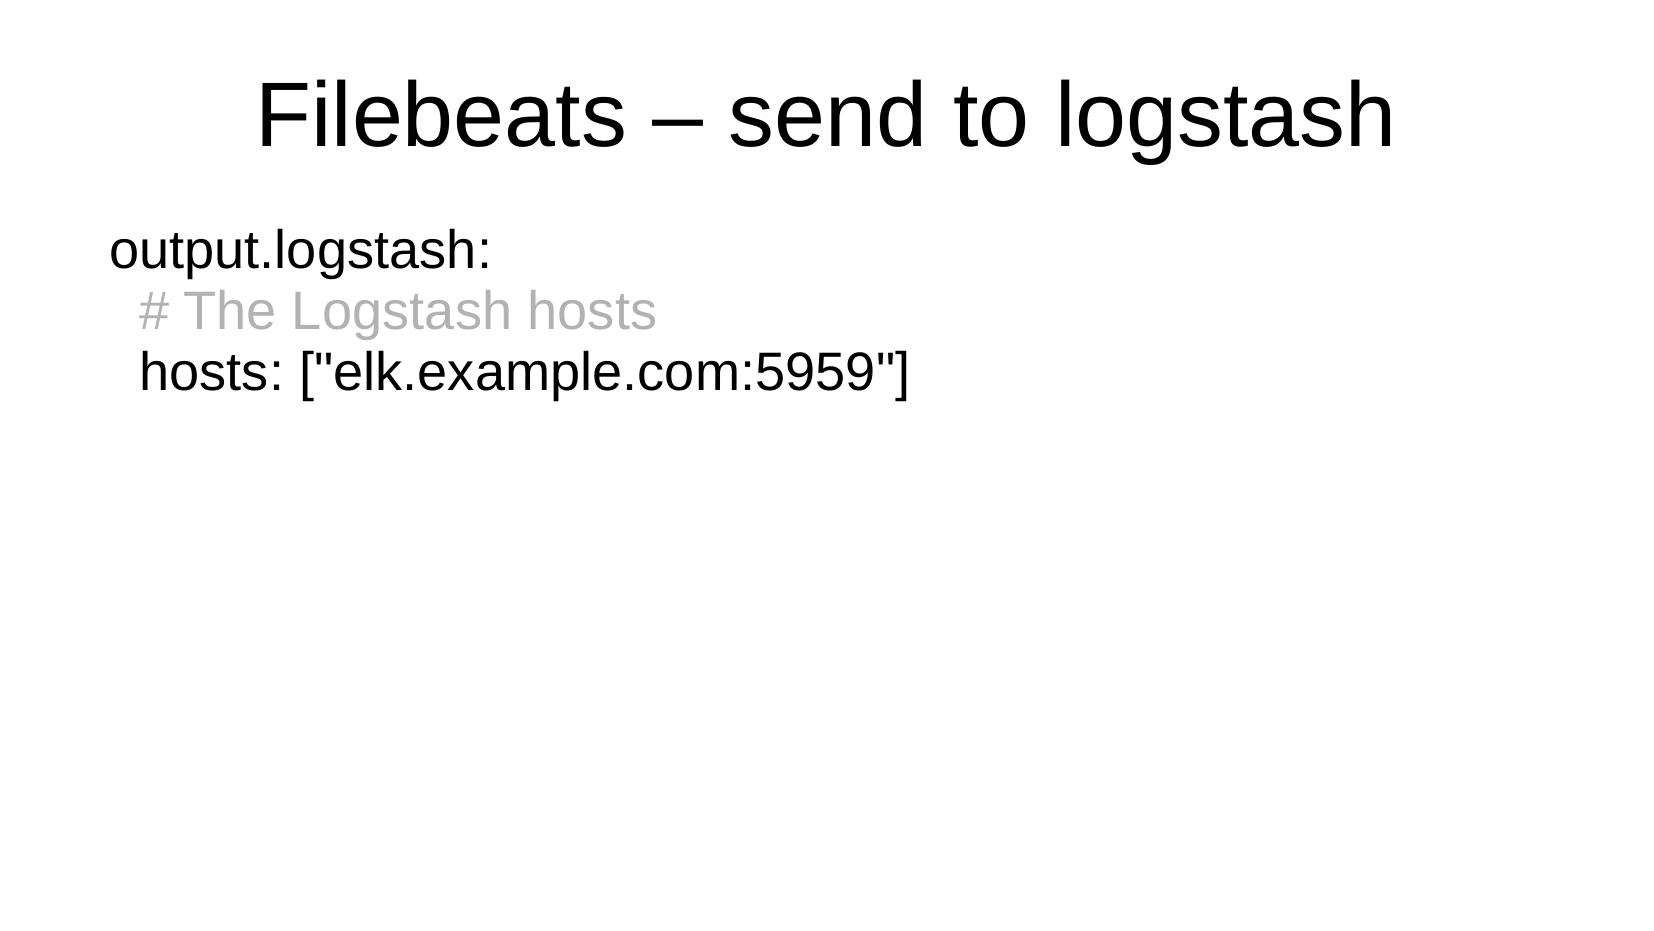

# Filebeats – send to logstash
output.logstash:
 # The Logstash hosts
 hosts: ["elk.example.com:5959"]